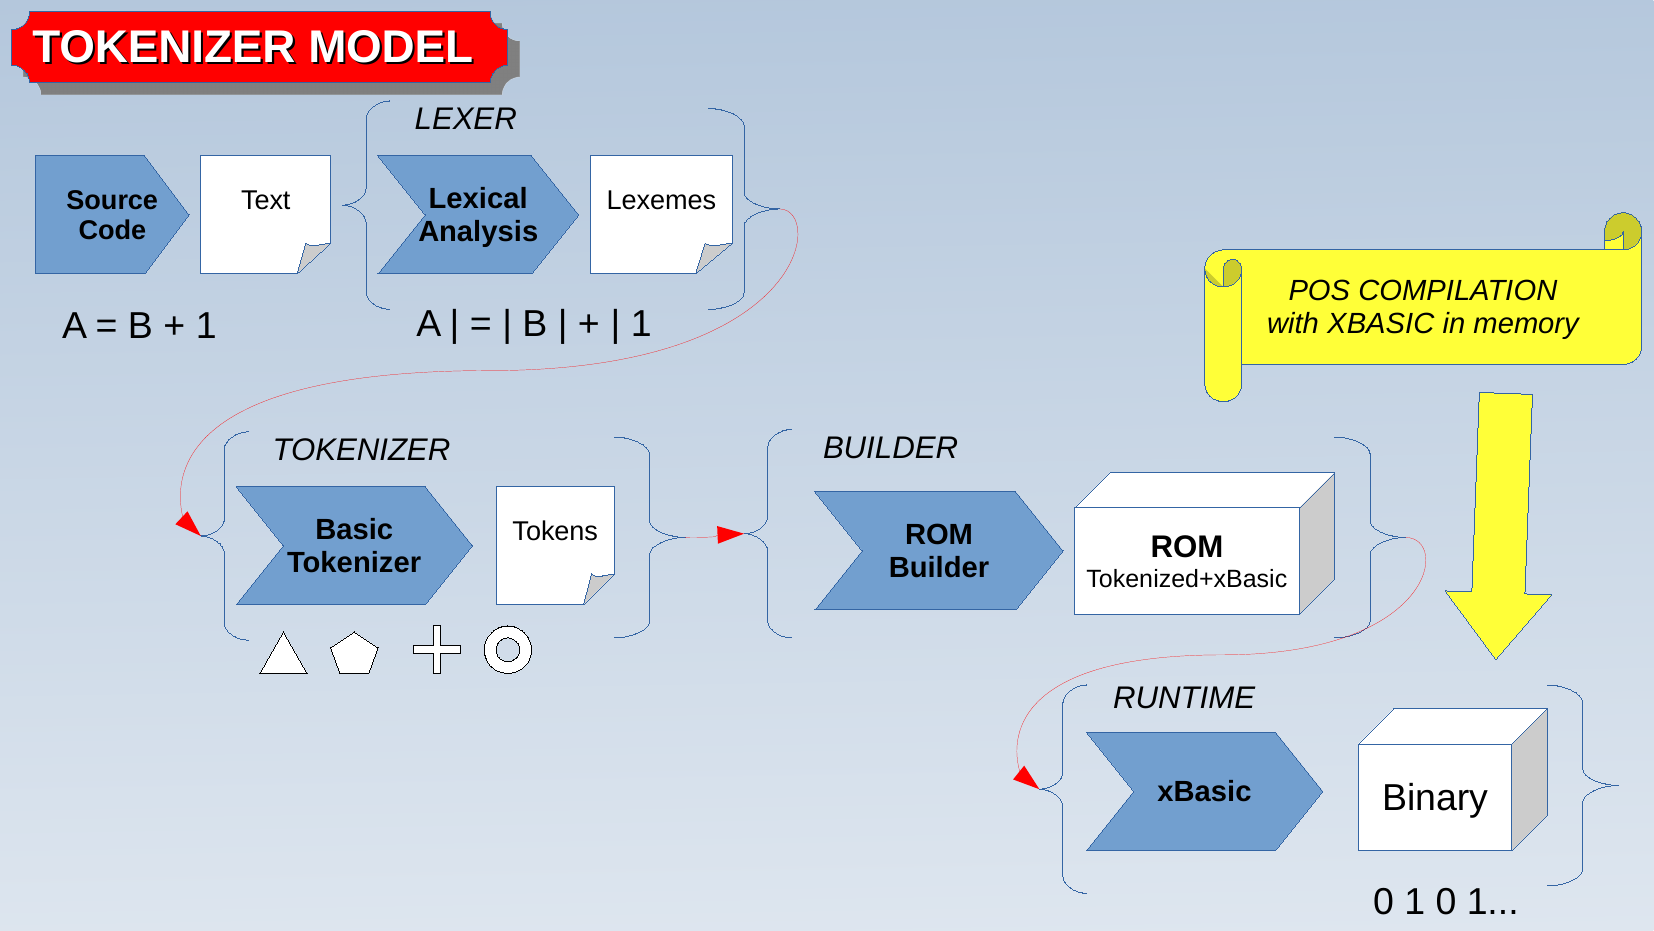

TOKENIZER MODEL
LEXER
Source
Code
Text
Lexical
Analysis
Lexemes
POS COMPILATION
with XBASIC in memory
A | = | B | + | 1
A = B + 1
BUILDER
TOKENIZER
ROM
Tokenized+xBasic
Basic
Tokenizer
Tokens
ROM
Builder
RUNTIME
Binary
xBasic
0 1 0 1...